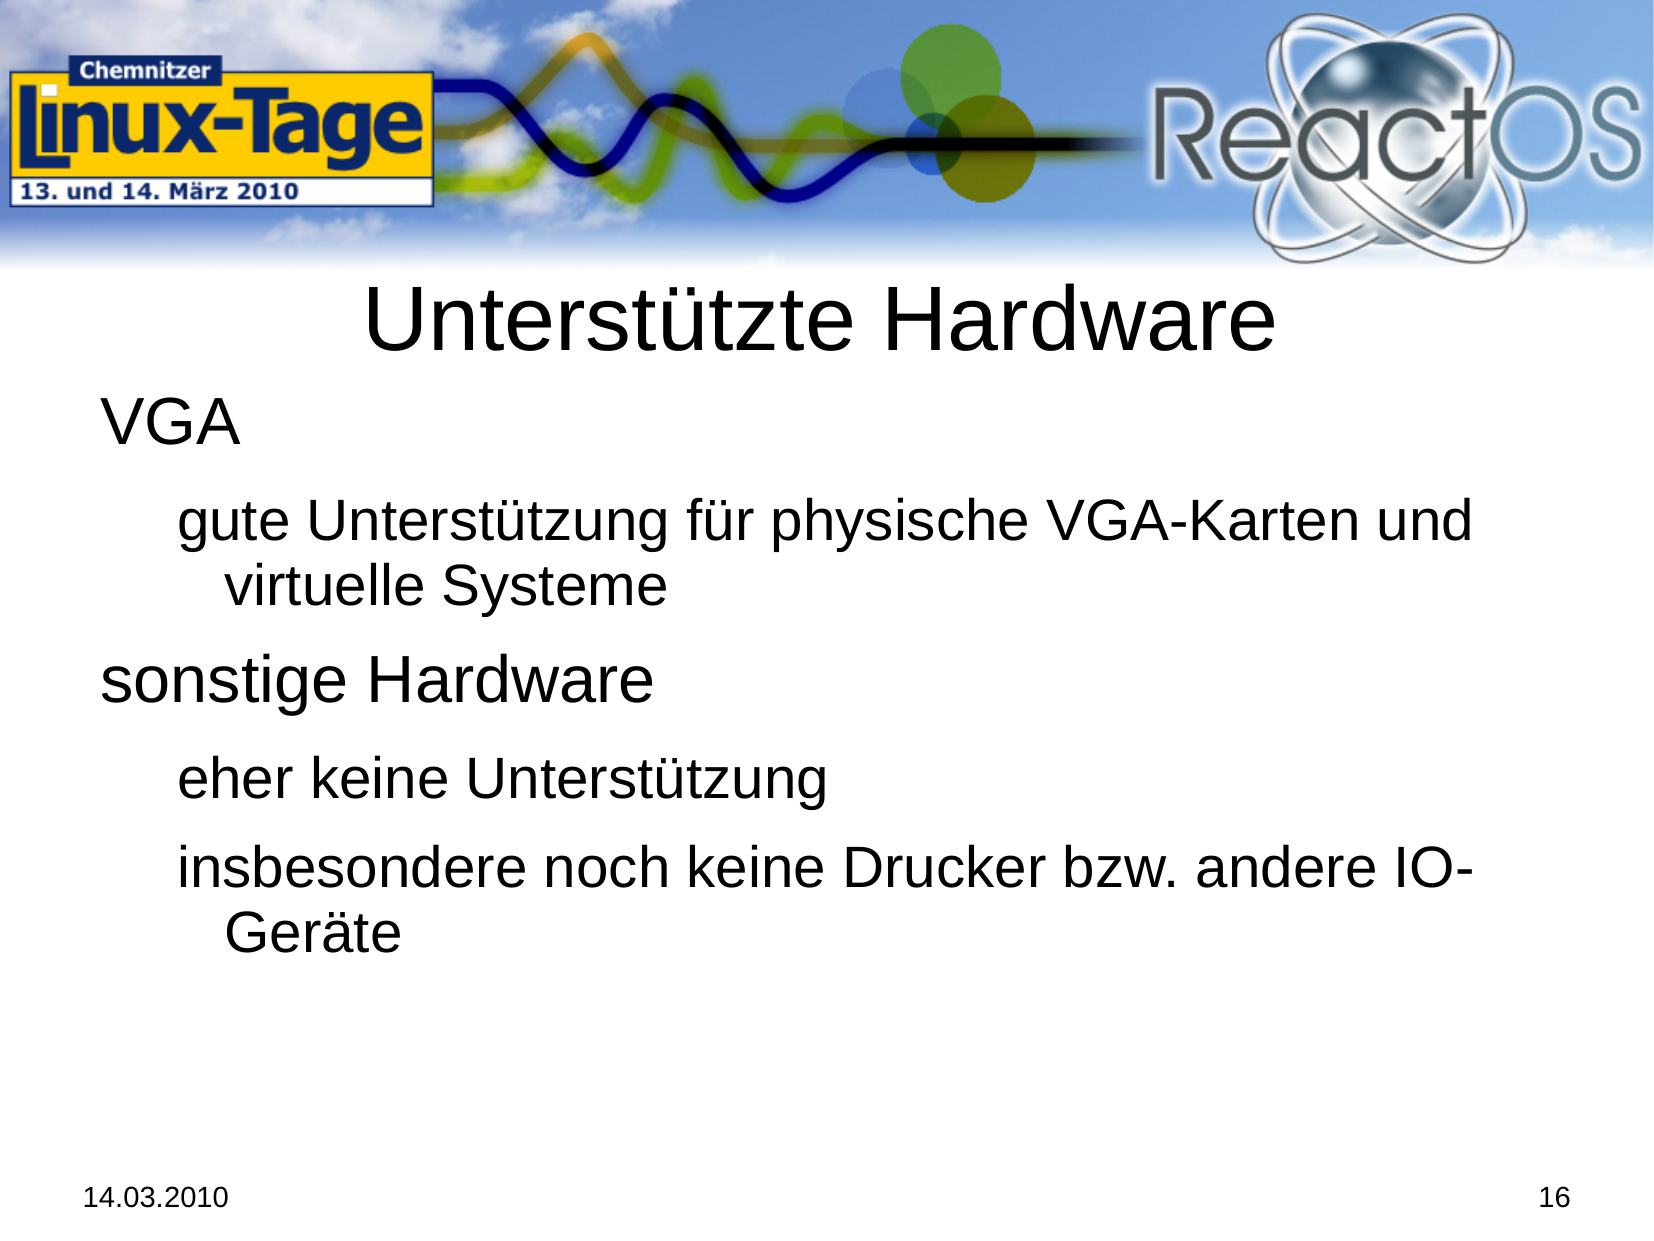

# Unterstützte Hardware
VGA
gute Unterstützung für physische VGA-Karten und virtuelle Systeme
sonstige Hardware
eher keine Unterstützung
insbesondere noch keine Drucker bzw. andere IO-Geräte
14.03.2010
16